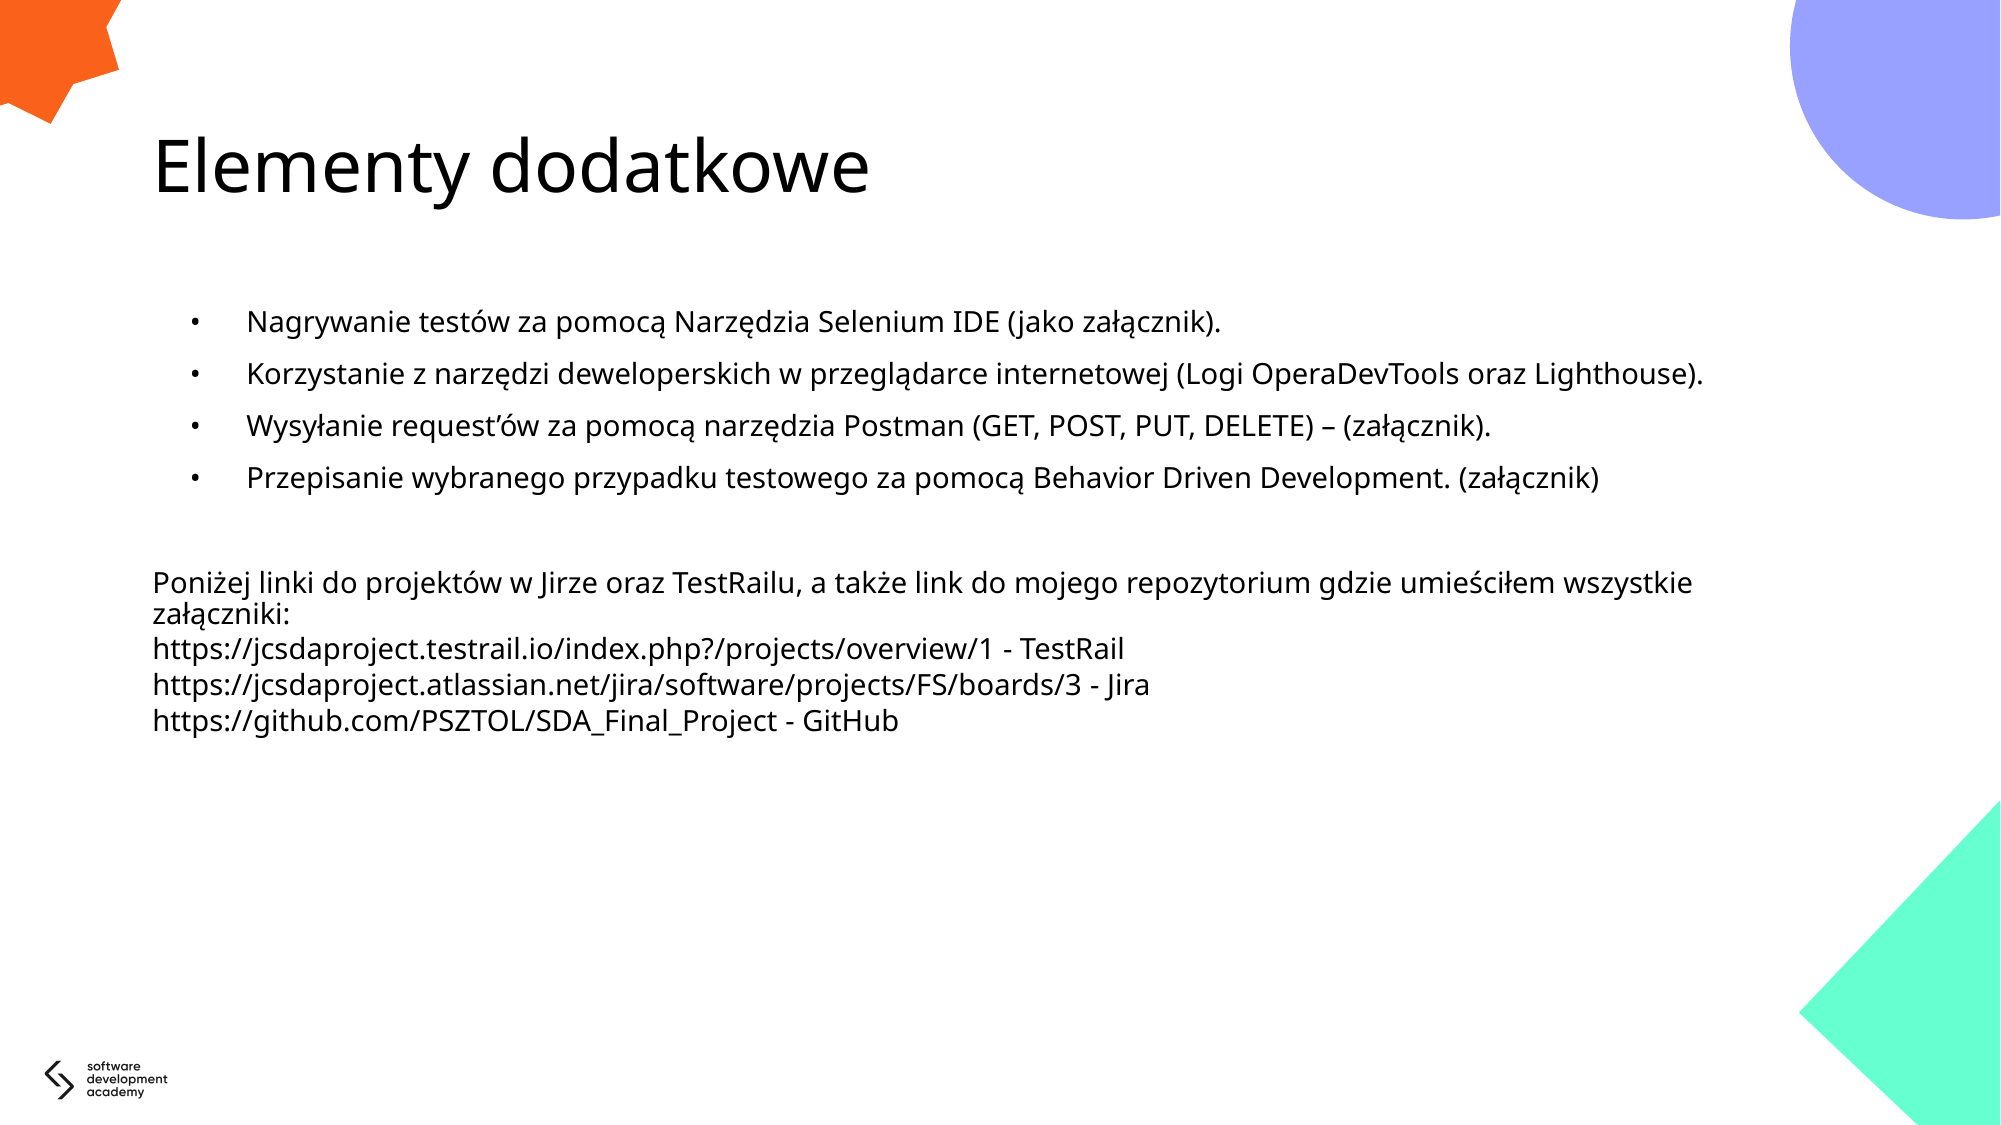

# Elementy dodatkowe
Nagrywanie testów za pomocą Narzędzia Selenium IDE (jako załącznik).
Korzystanie z narzędzi deweloperskich w przeglądarce internetowej (Logi OperaDevTools oraz Lighthouse).
Wysyłanie request’ów za pomocą narzędzia Postman (GET, POST, PUT, DELETE) – (załącznik).
Przepisanie wybranego przypadku testowego za pomocą Behavior Driven Development. (załącznik)
Poniżej linki do projektów w Jirze oraz TestRailu, a także link do mojego repozytorium gdzie umieściłem wszystkie załączniki:
https://jcsdaproject.testrail.io/index.php?/projects/overview/1 - TestRail
https://jcsdaproject.atlassian.net/jira/software/projects/FS/boards/3 - Jira
https://github.com/PSZTOL/SDA_Final_Project - GitHub